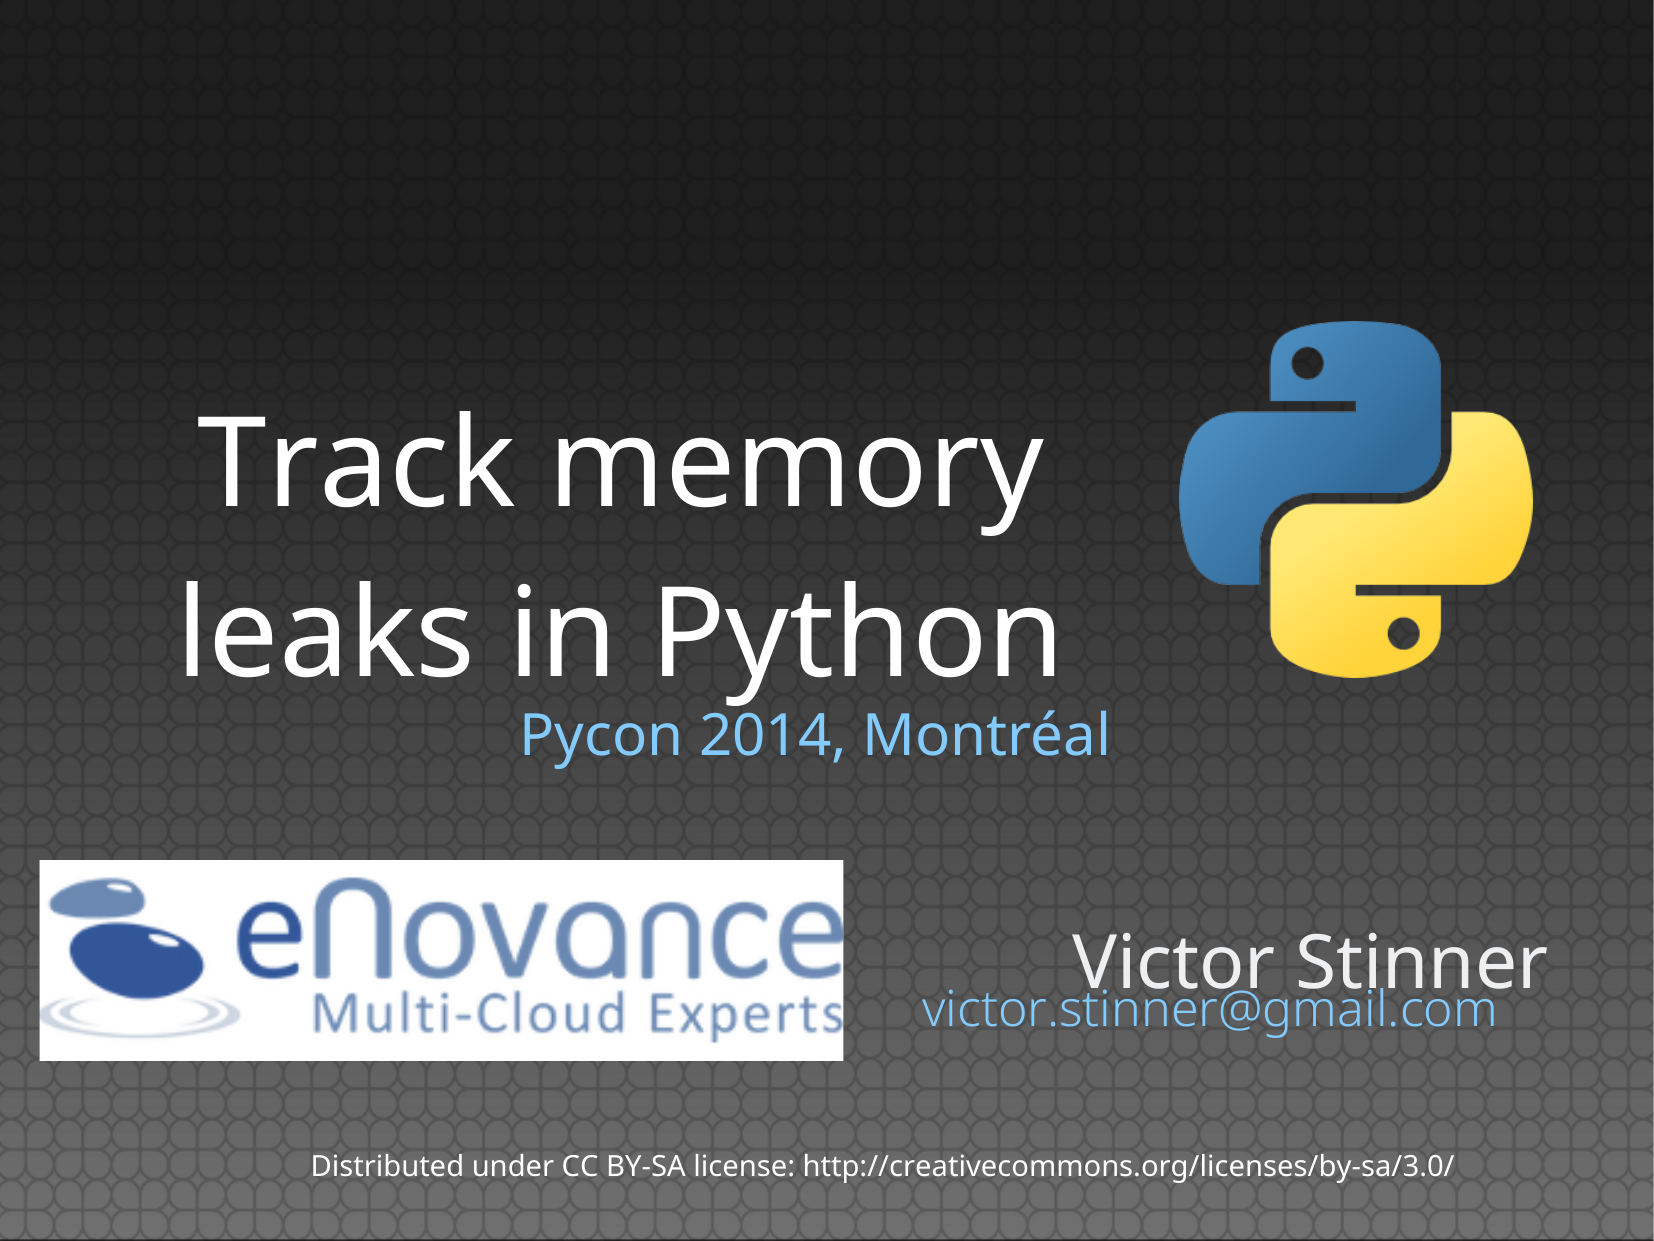

Track memory leaks in Python
# Pycon 2014, Montréal
Victor Stinner
victor.stinner@gmail.com
Distributed under CC BY-SA license: http://creativecommons.org/licenses/by-sa/3.0/